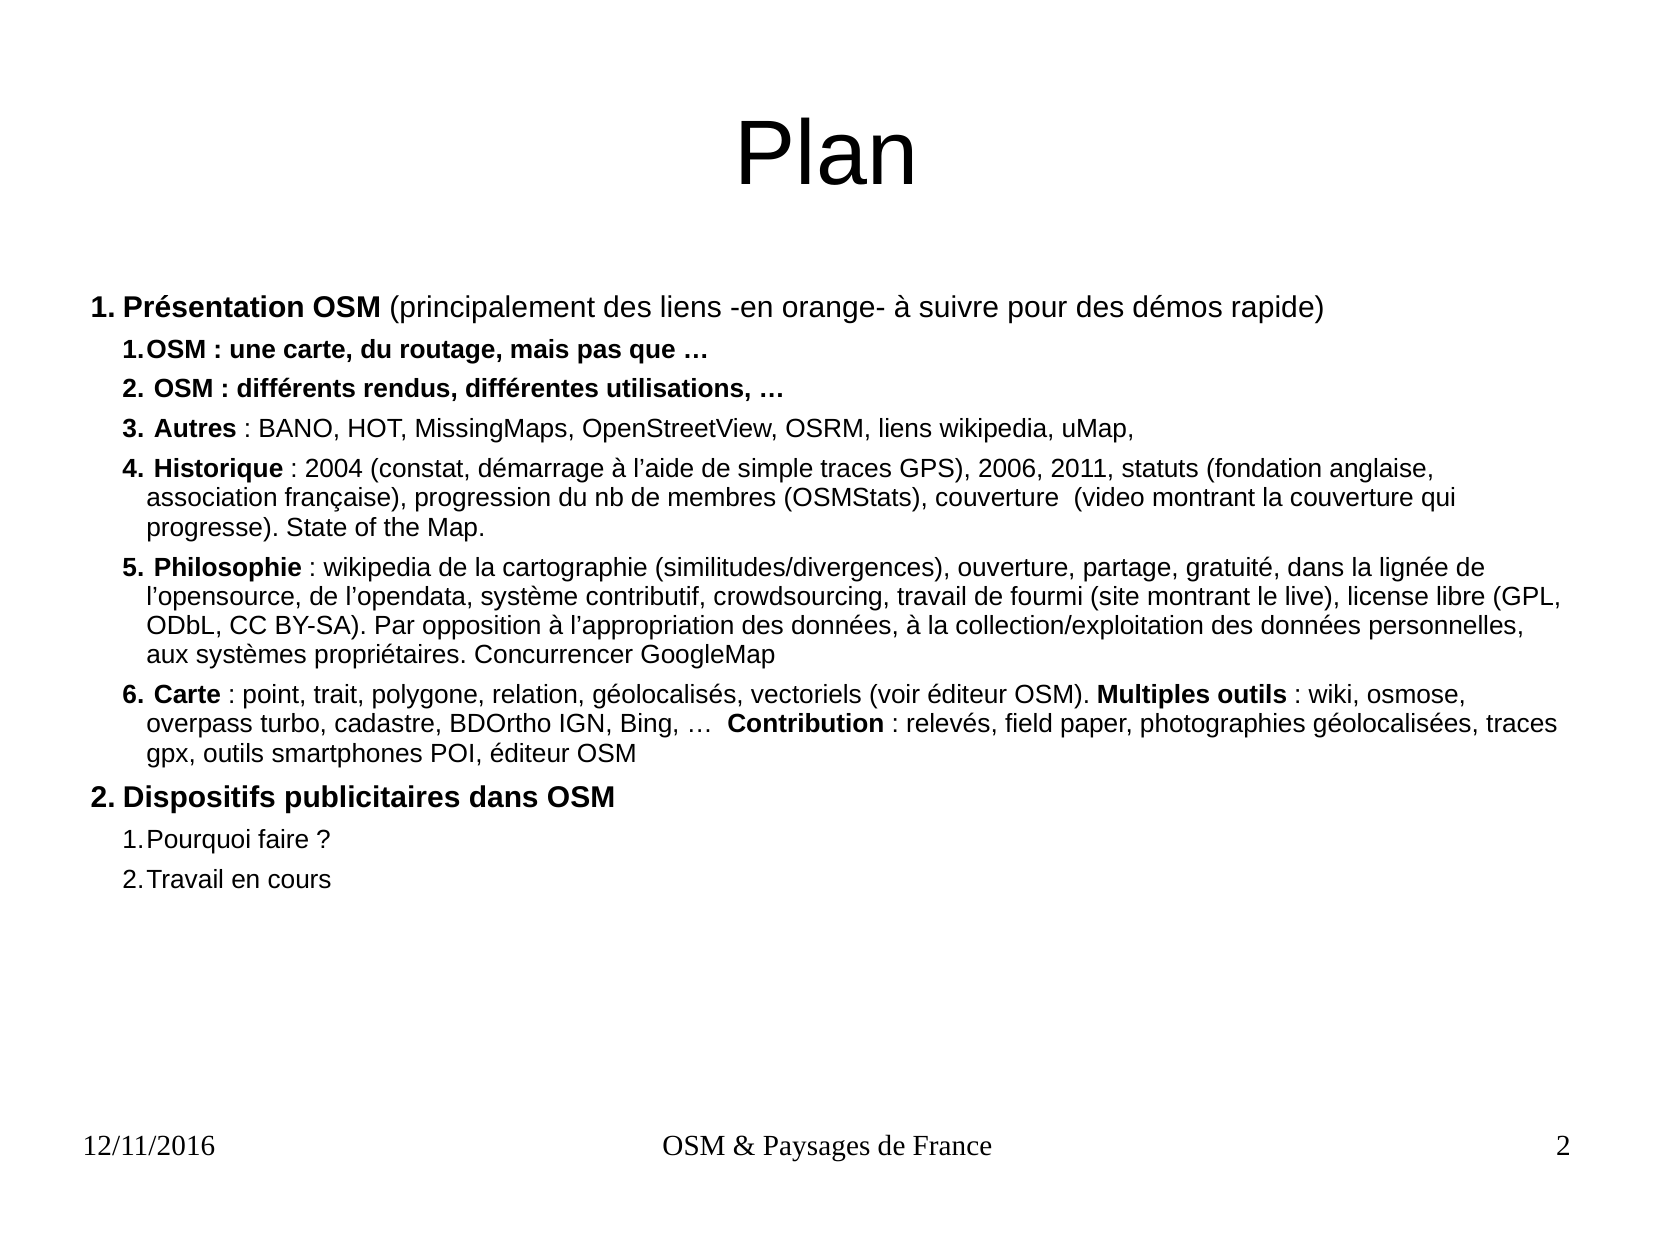

# Plan
 Présentation OSM (principalement des liens -en orange- à suivre pour des démos rapide)
OSM : une carte, du routage, mais pas que …
 OSM : différents rendus, différentes utilisations, …
 Autres : BANO, HOT, MissingMaps, OpenStreetView, OSRM, liens wikipedia, uMap,
 Historique : 2004 (constat, démarrage à l’aide de simple traces GPS), 2006, 2011, statuts (fondation anglaise, association française), progression du nb de membres (OSMStats), couverture (video montrant la couverture qui progresse). State of the Map.
 Philosophie : wikipedia de la cartographie (similitudes/divergences), ouverture, partage, gratuité, dans la lignée de l’opensource, de l’opendata, système contributif, crowdsourcing, travail de fourmi (site montrant le live), license libre (GPL, ODbL, CC BY-SA). Par opposition à l’appropriation des données, à la collection/exploitation des données personnelles, aux systèmes propriétaires. Concurrencer GoogleMap
 Carte : point, trait, polygone, relation, géolocalisés, vectoriels (voir éditeur OSM). Multiples outils : wiki, osmose, overpass turbo, cadastre, BDOrtho IGN, Bing, … Contribution : relevés, field paper, photographies géolocalisées, traces gpx, outils smartphones POI, éditeur OSM
 Dispositifs publicitaires dans OSM
Pourquoi faire ?
Travail en cours
OSM & Paysages de France
2